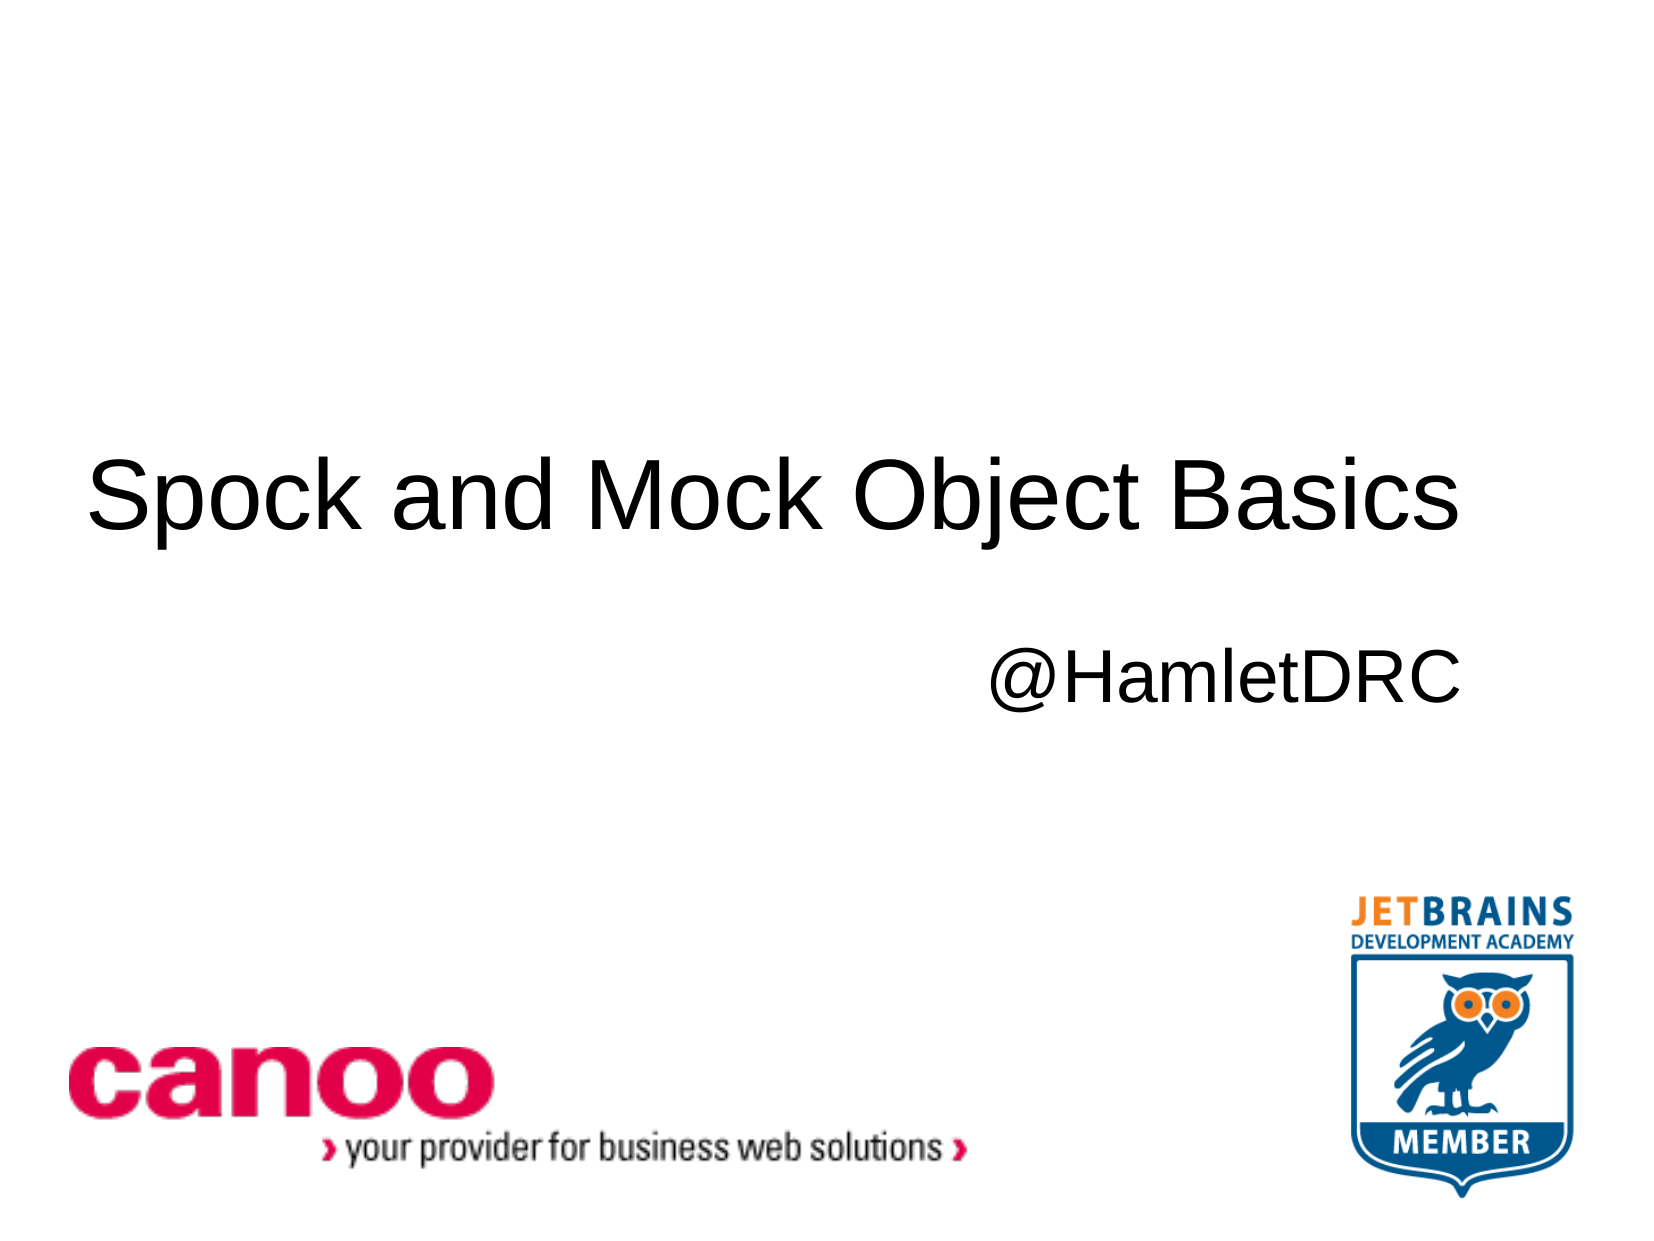

# Spock and Mock Object Basics
@HamletDRC